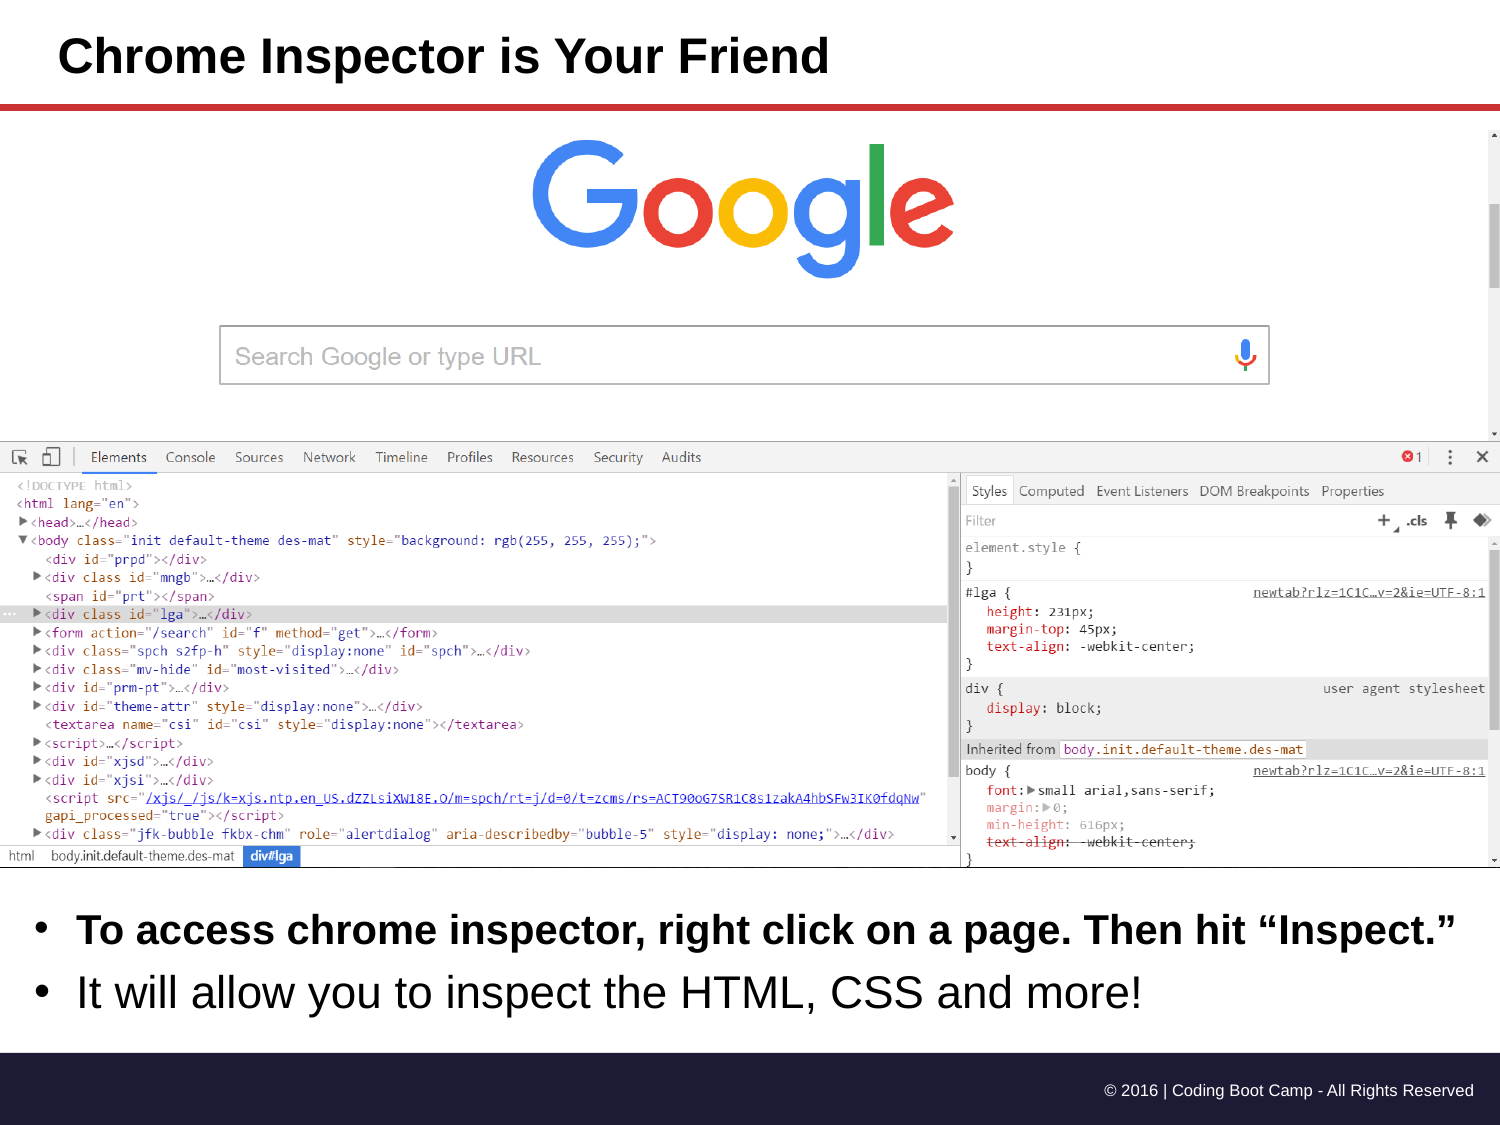

Chrome Inspector is Your Friend
To access chrome inspector, right click on a page. Then hit “Inspect.”
It will allow you to inspect the HTML, CSS and more!